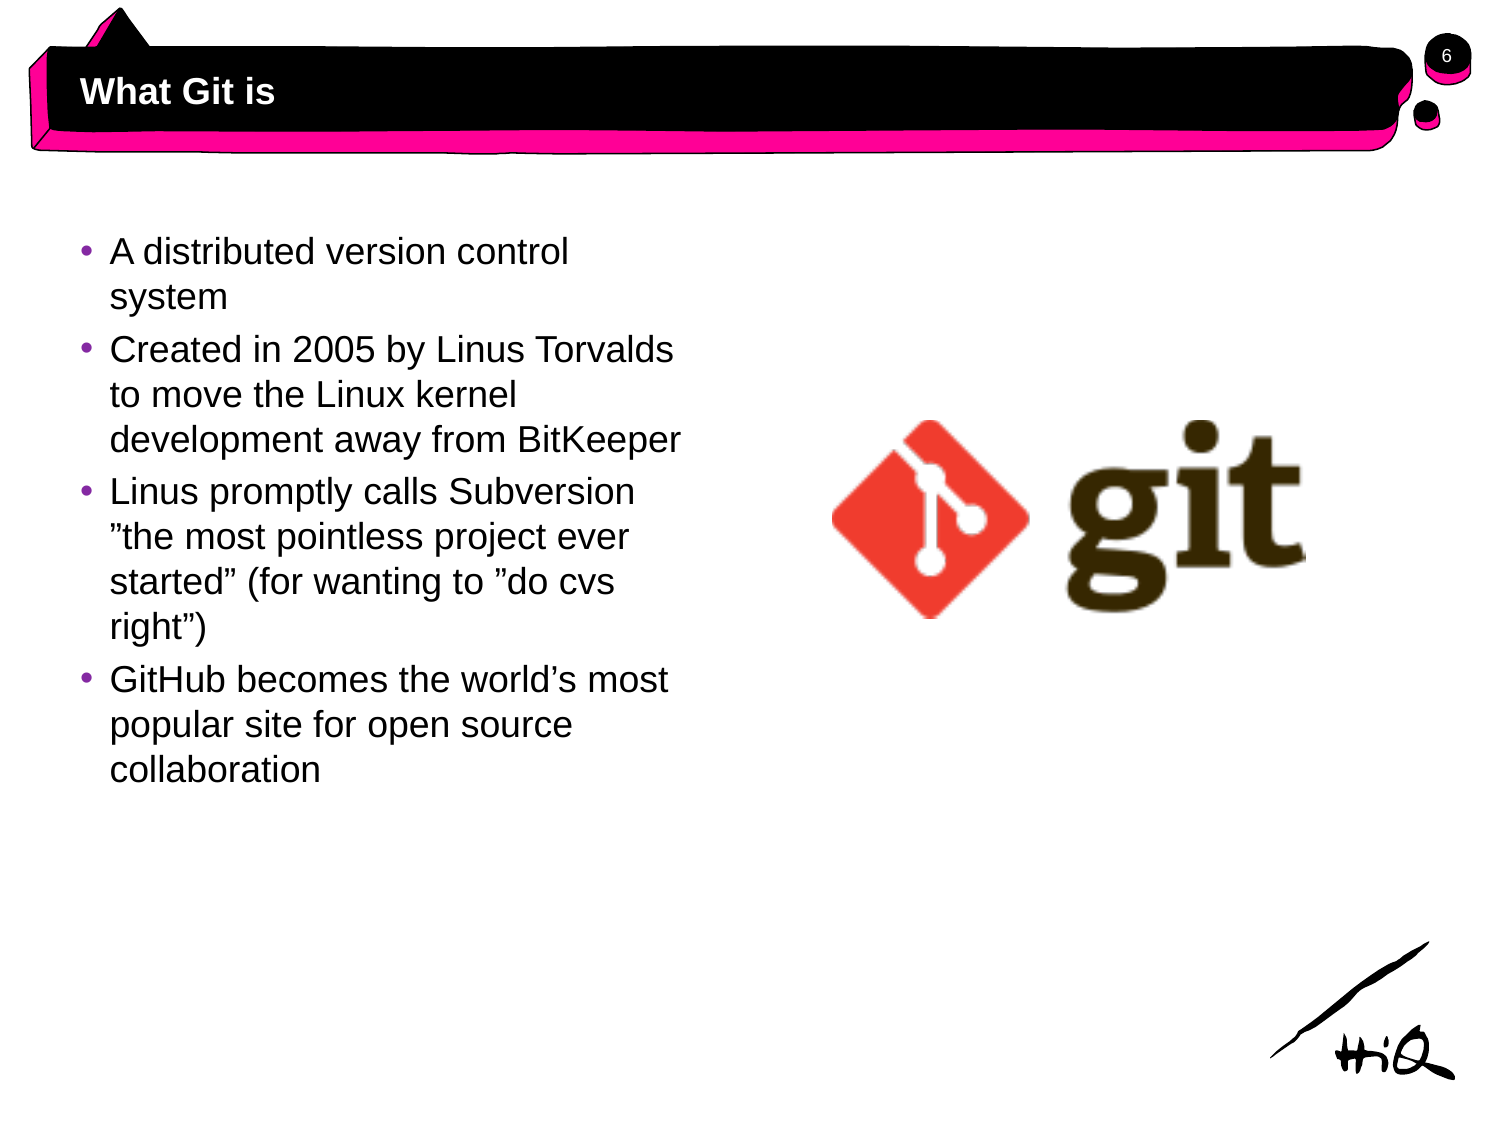

# What Git is
A distributed version control system
Created in 2005 by Linus Torvalds to move the Linux kernel development away from BitKeeper
Linus promptly calls Subversion ”the most pointless project ever started” (for wanting to ”do cvs right”)
GitHub becomes the world’s most popular site for open source collaboration